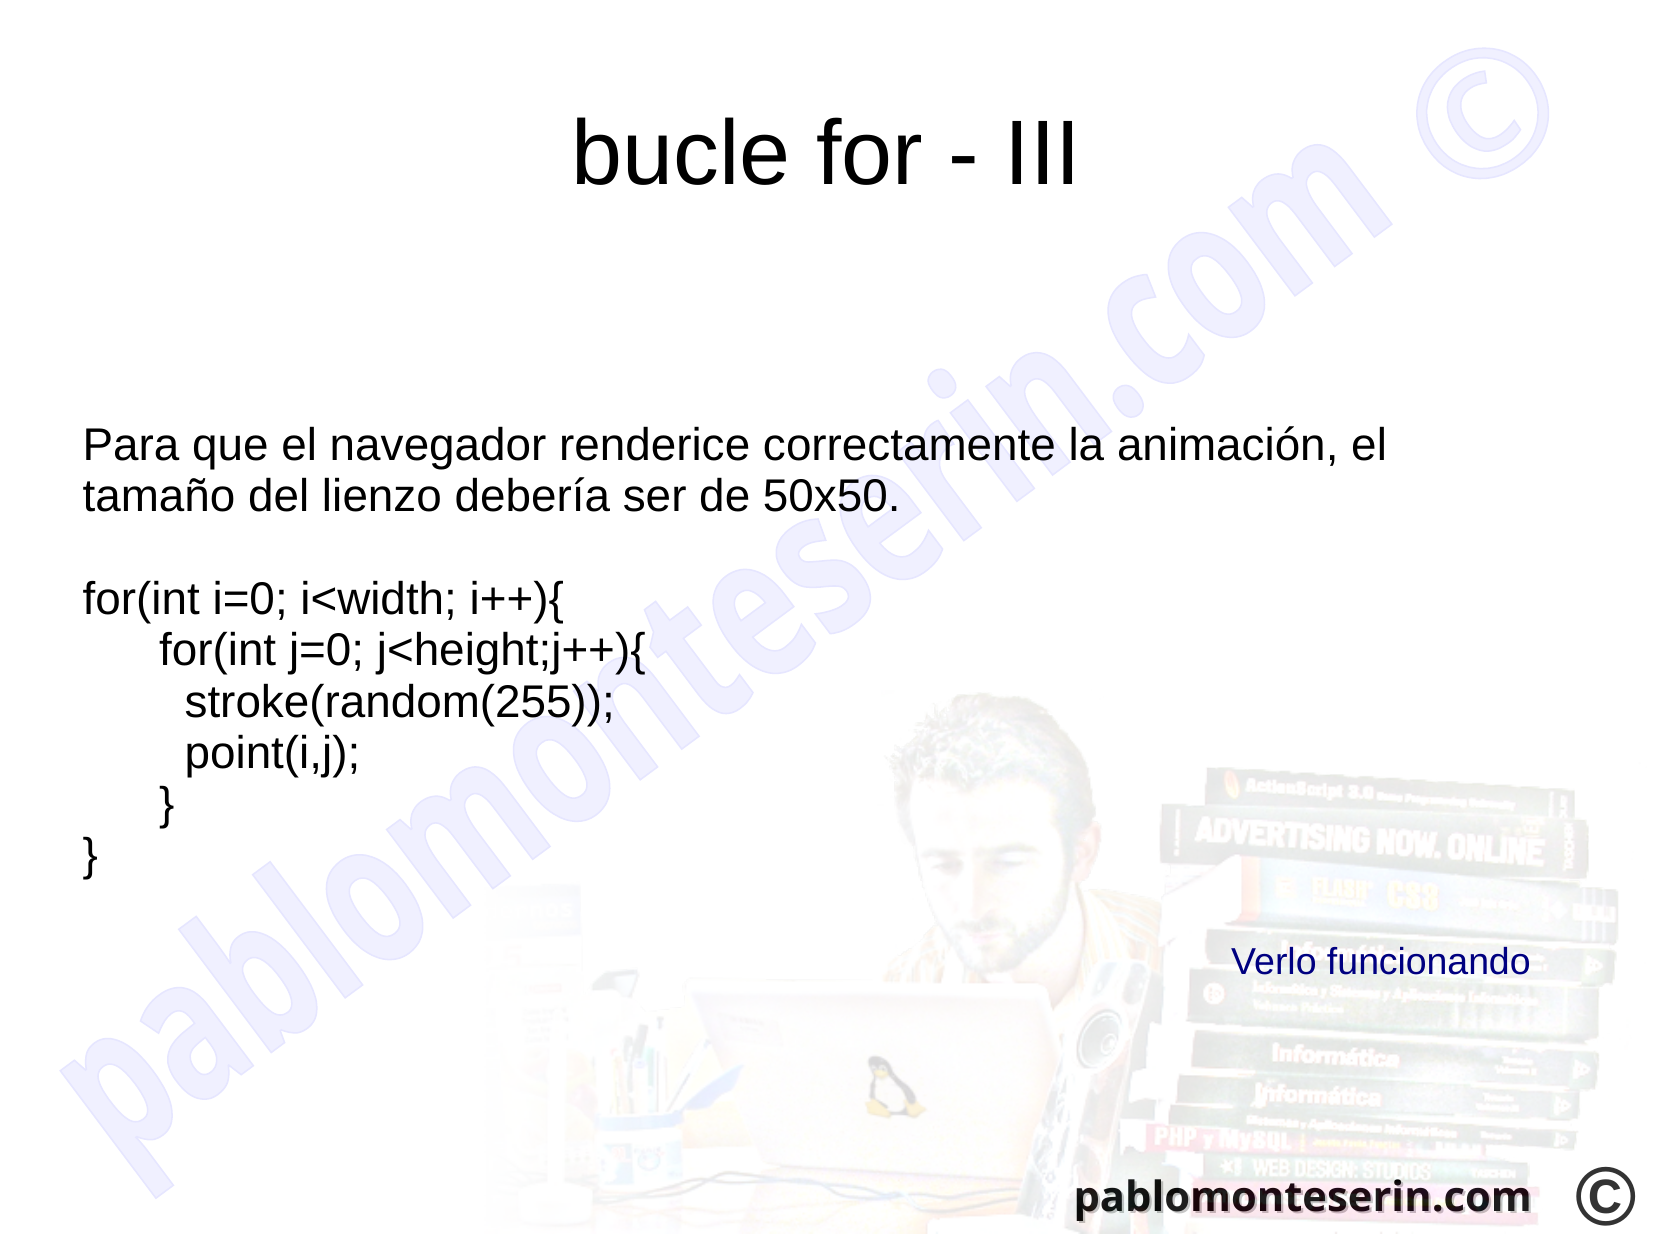

# bucle for - III
Para que el navegador renderice correctamente la animación, el tamaño del lienzo debería ser de 50x50.
for(int i=0; i<width; i++){
 for(int j=0; j<height;j++){
 stroke(random(255));
 point(i,j);
 }
}
Verlo funcionando